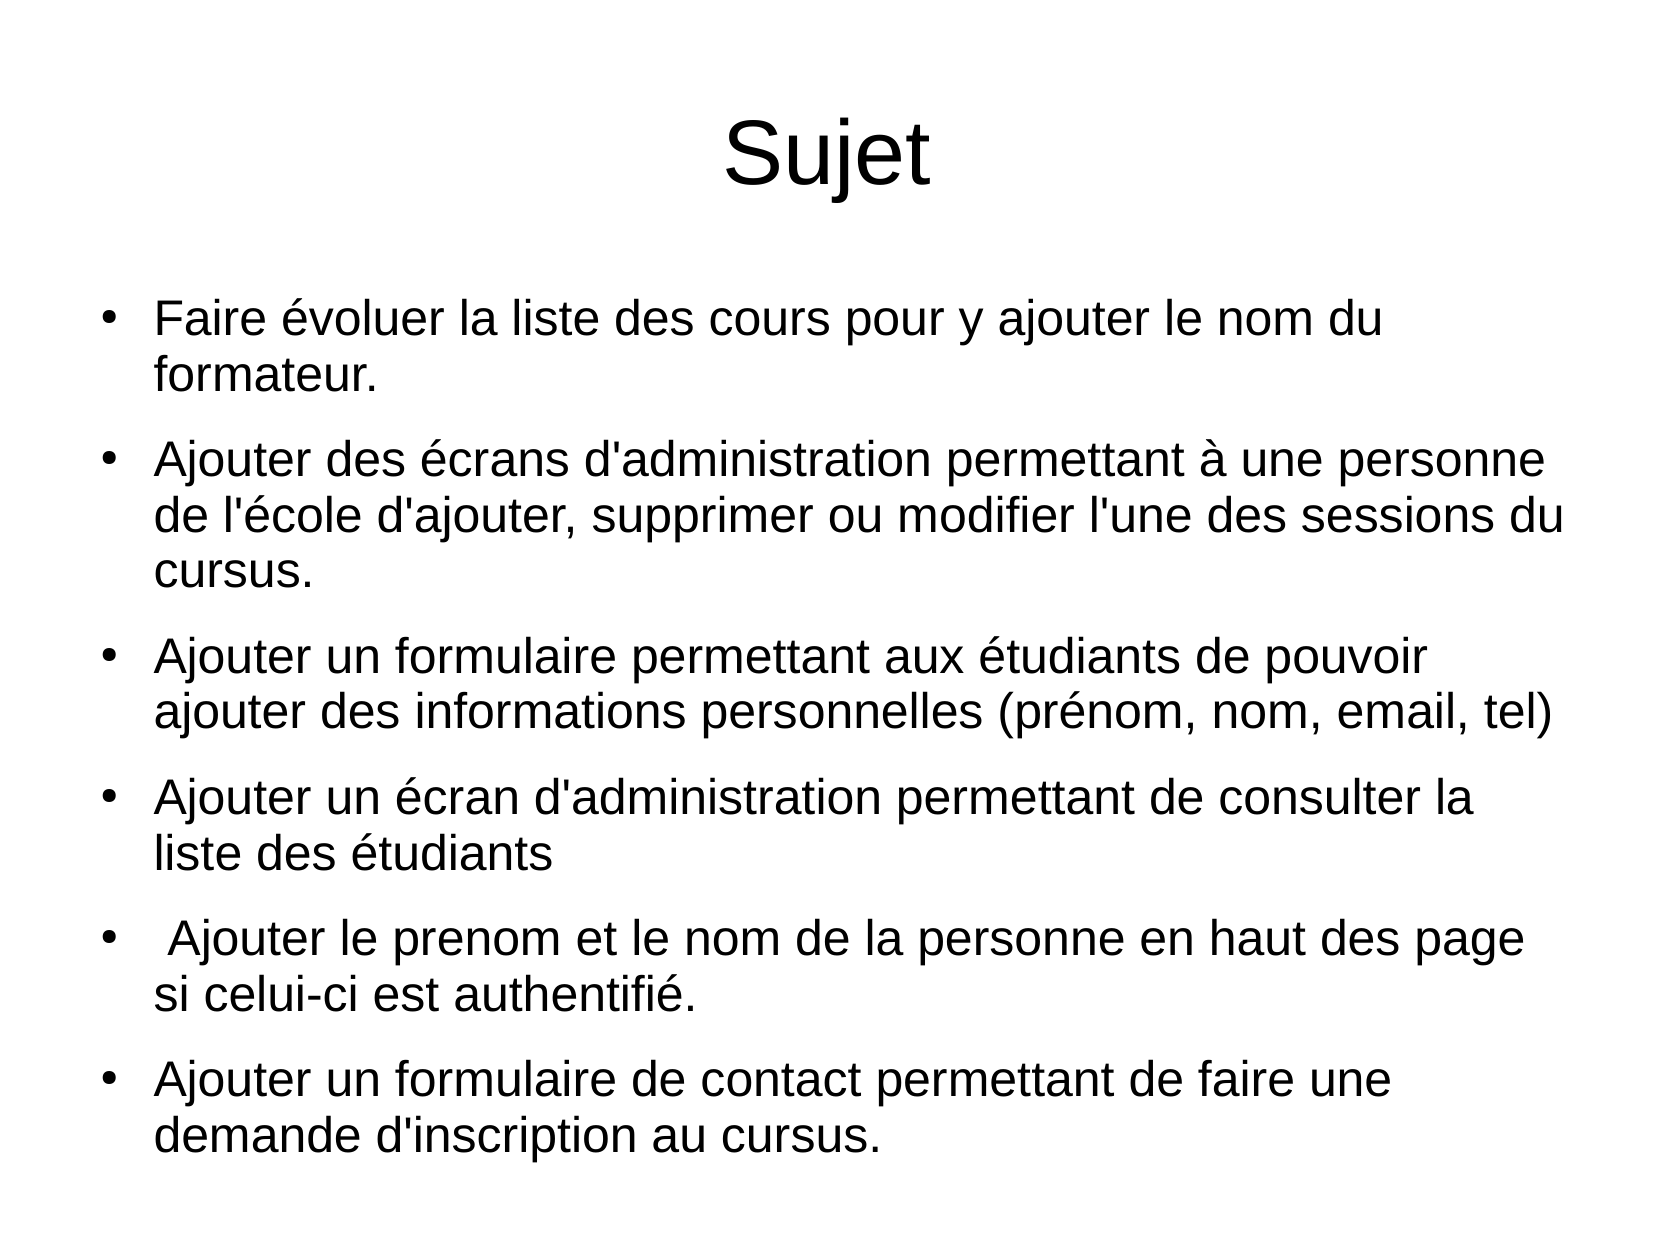

# Sujet
Faire évoluer la liste des cours pour y ajouter le nom du formateur.
Ajouter des écrans d'administration permettant à une personne de l'école d'ajouter, supprimer ou modifier l'une des sessions du cursus.
Ajouter un formulaire permettant aux étudiants de pouvoir ajouter des informations personnelles (prénom, nom, email, tel)
Ajouter un écran d'administration permettant de consulter la liste des étudiants
 Ajouter le prenom et le nom de la personne en haut des page si celui-ci est authentifié.
Ajouter un formulaire de contact permettant de faire une demande d'inscription au cursus.